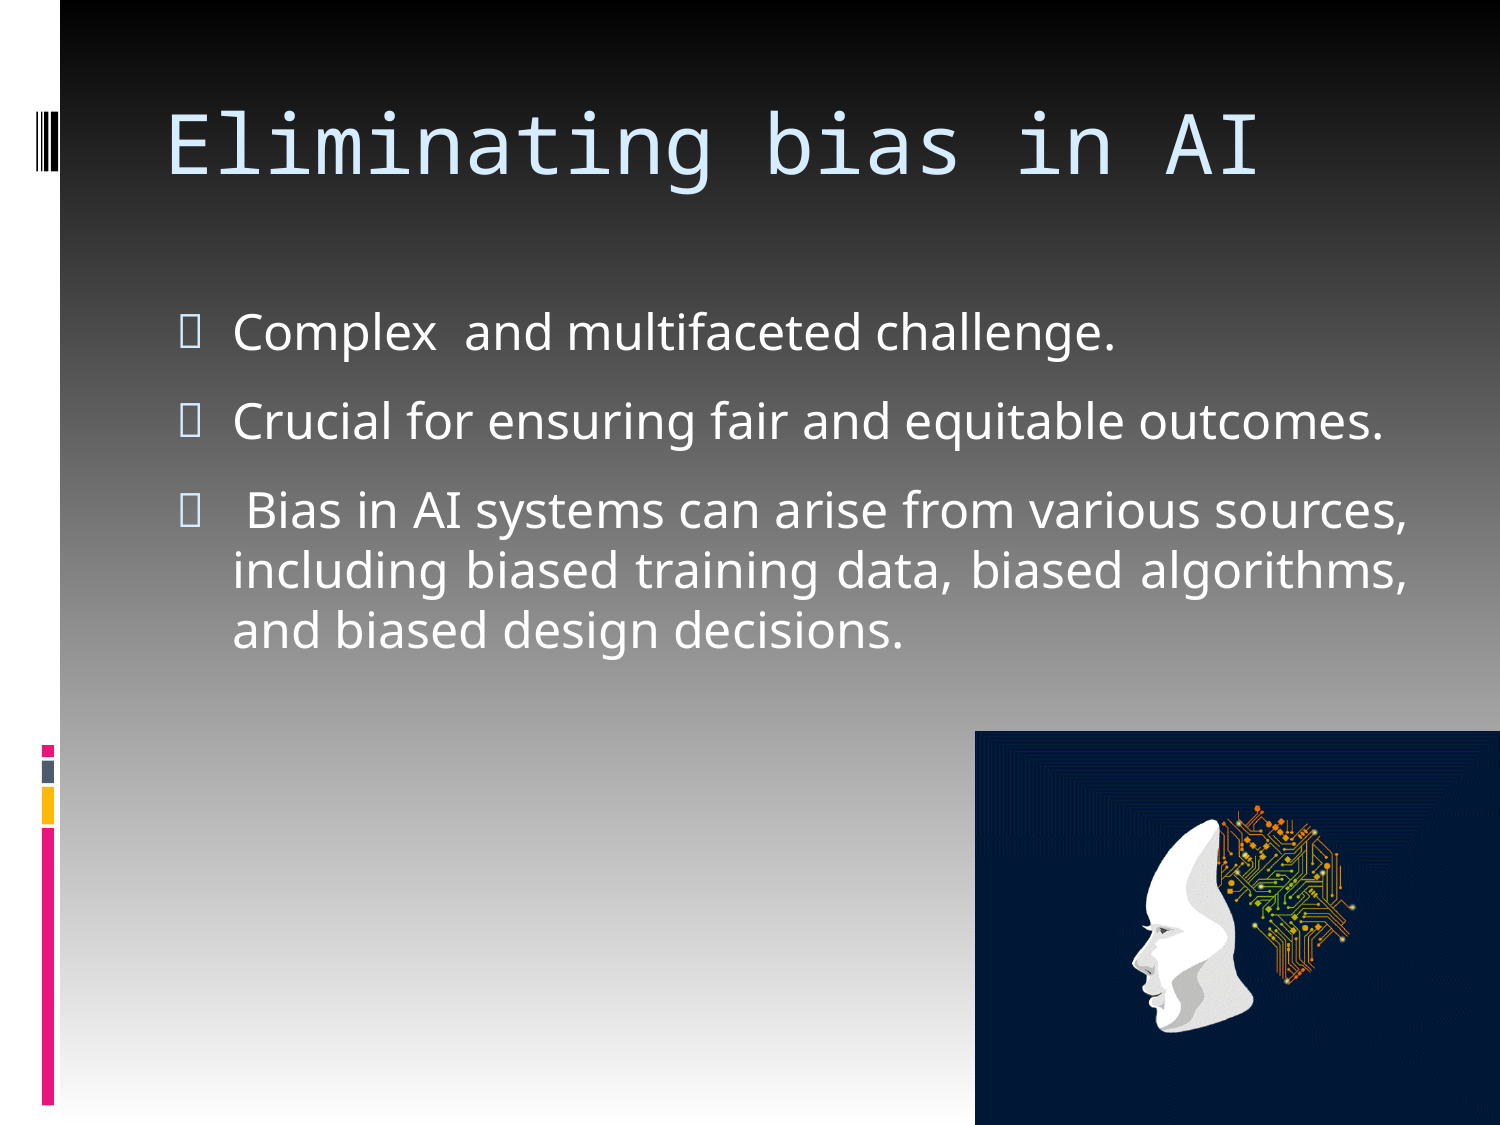

# Eliminating bias in AI
Complex and multifaceted challenge.
Crucial for ensuring fair and equitable outcomes.
 Bias in AI systems can arise from various sources, including biased training data, biased algorithms, and biased design decisions.